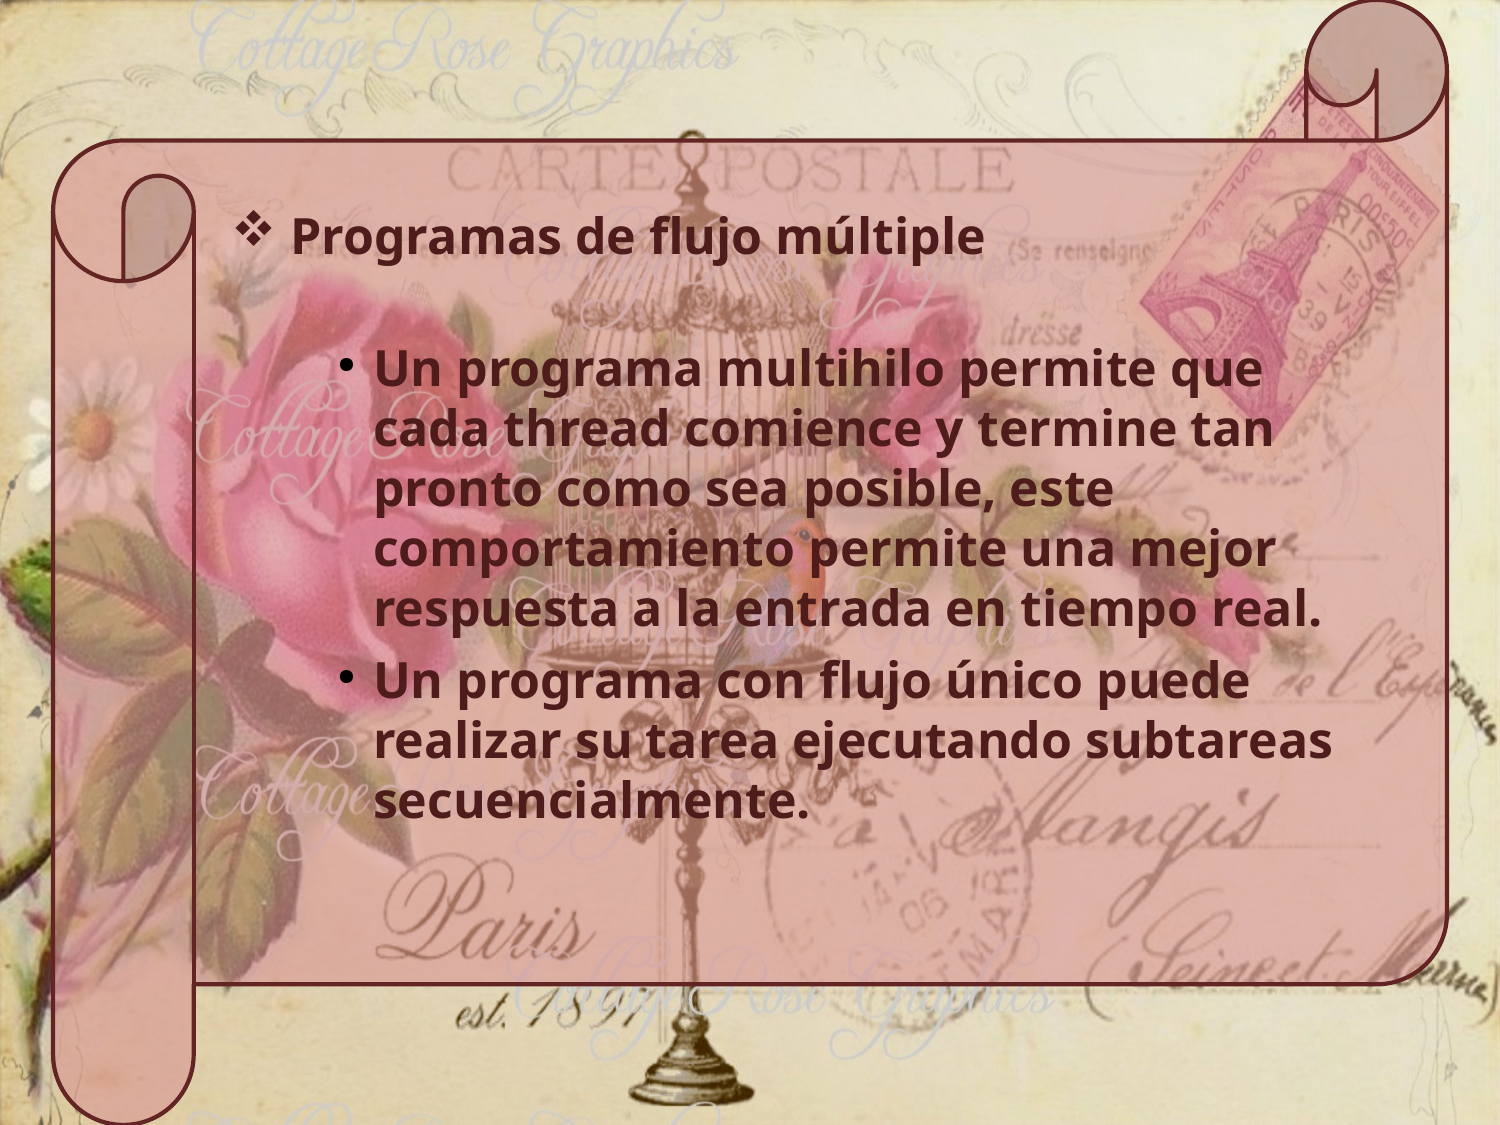

Programas de flujo múltiple
Un programa multihilo permite que cada thread comience y termine tan pronto como sea posible, este comportamiento permite una mejor respuesta a la entrada en tiempo real.
Un programa con flujo único puede realizar su tarea ejecutando subtareas secuencialmente.
#